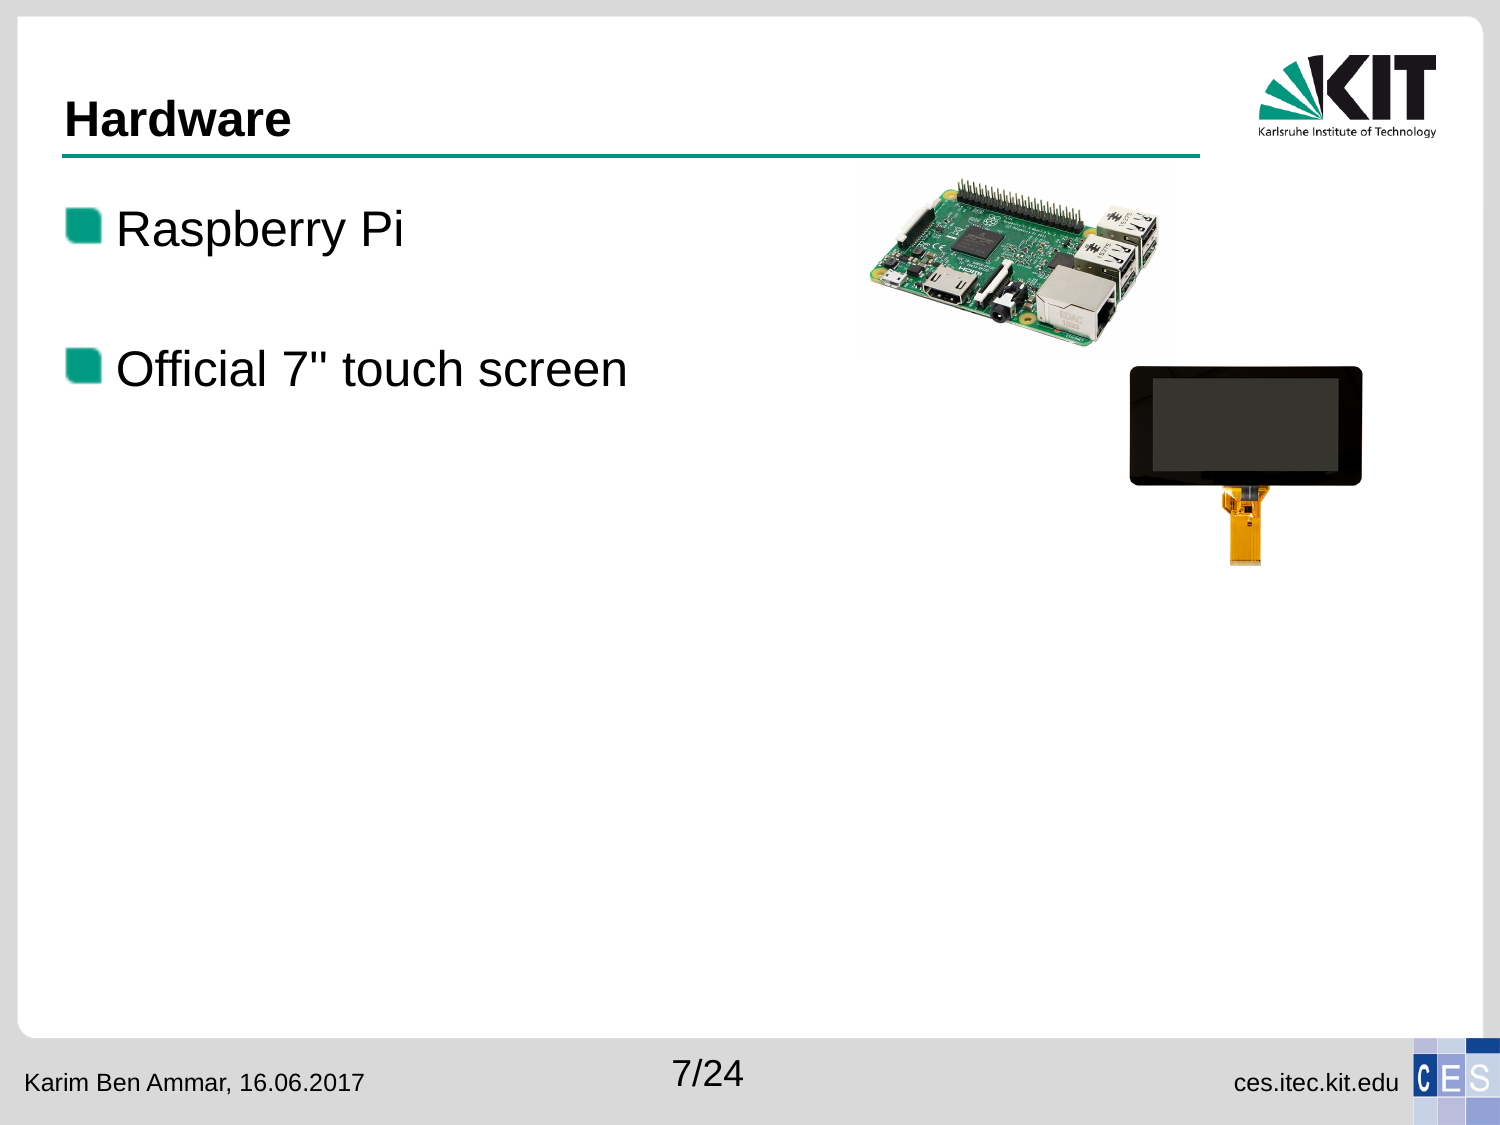

# Hardware
Raspberry Pi
Official 7'' touch screen
7/24